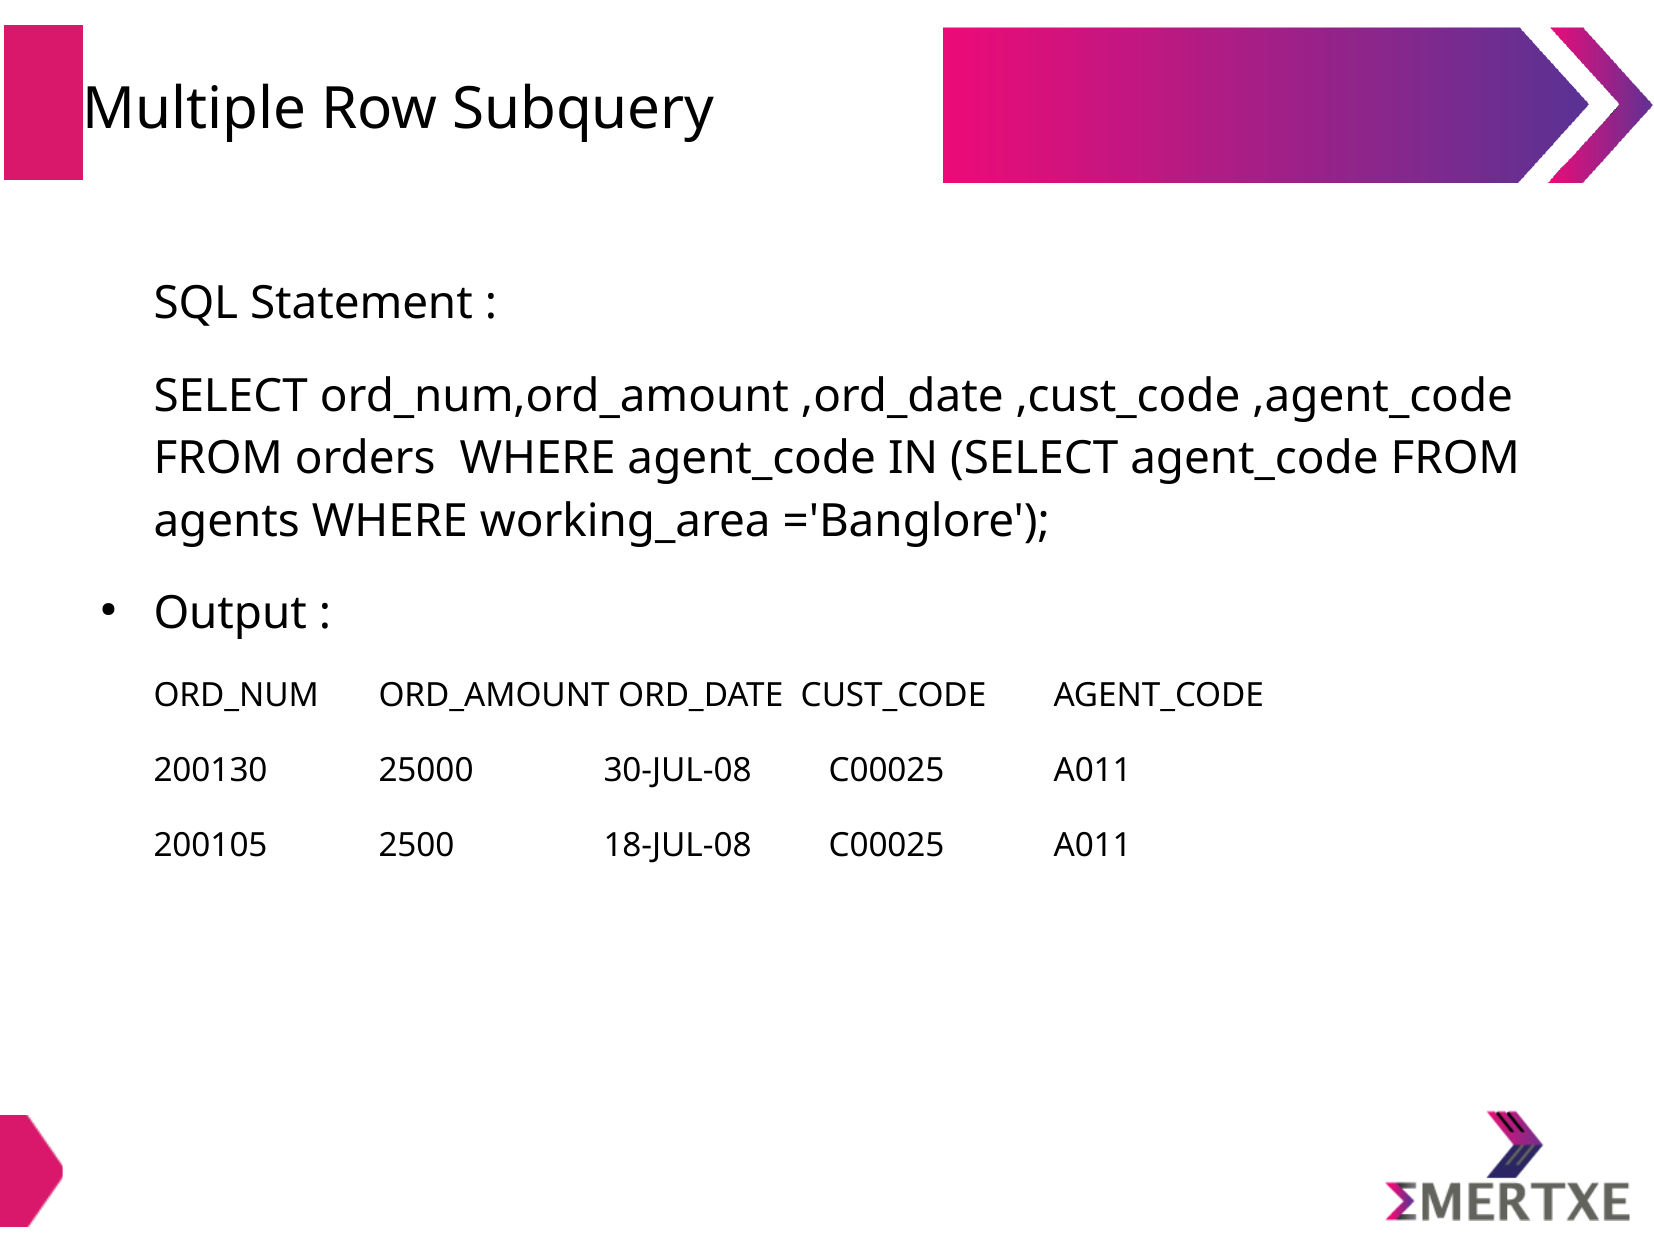

# Multiple Row Subquery
SQL Statement :
SELECT ord_num,ord_amount ,ord_date ,cust_code ,agent_code FROM orders WHERE agent_code IN (SELECT agent_code FROM agents WHERE working_area ='Banglore');
Output :
ORD_NUM	ORD_AMOUNT ORD_DATE CUST_CODE	AGENT_CODE
200130		25000		30-JUL-08		C00025		A011
200105		2500		18-JUL-08		C00025		A011